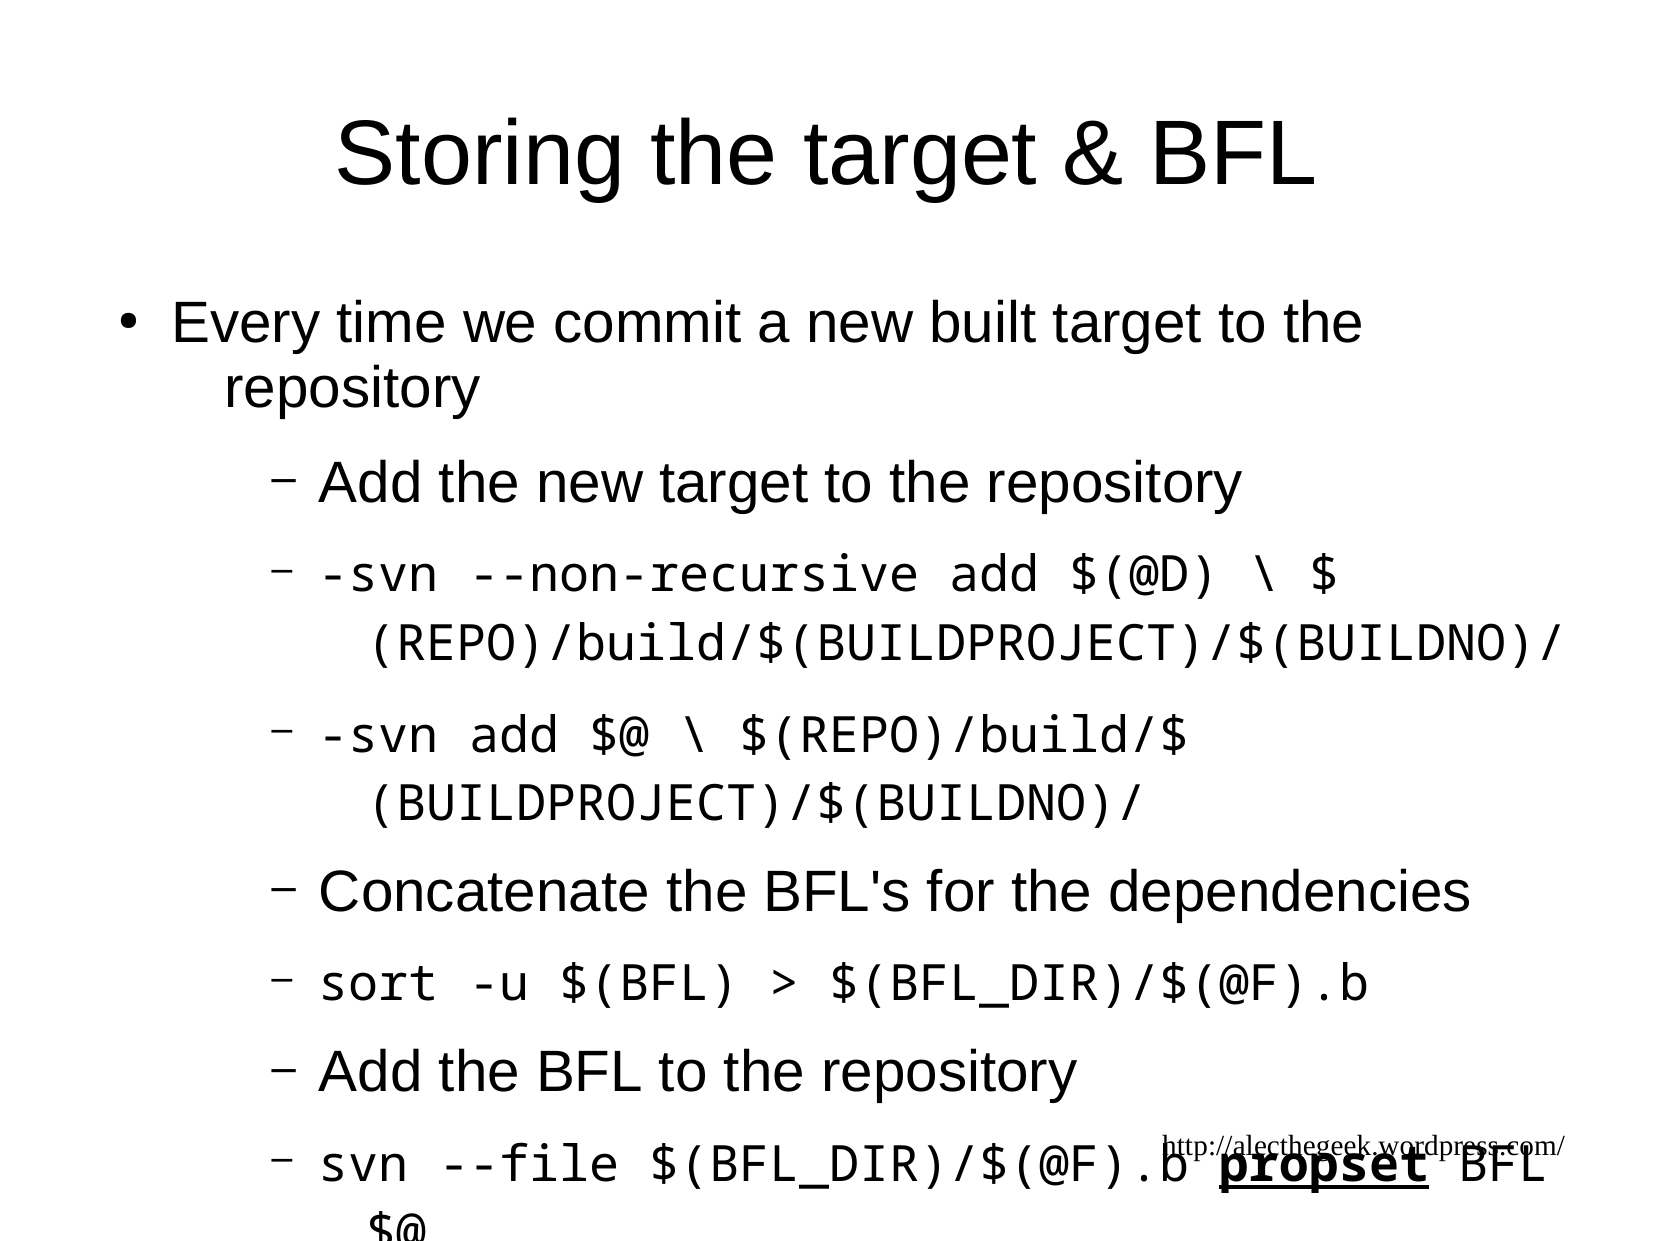

# Storing the target & BFL
Every time we commit a new built target to the repository
Add the new target to the repository
-svn --non-recursive add $(@D) \ $(REPO)/build/$(BUILDPROJECT)/$(BUILDNO)/
-svn add $@ \ $(REPO)/build/$(BUILDPROJECT)/$(BUILDNO)/
Concatenate the BFL's for the dependencies
sort -u $(BFL) > $(BFL_DIR)/$(@F).b
Add the BFL to the repository
svn --file $(BFL_DIR)/$(@F).b propset BFL $@
http://alecthegeek.wordpress.com/